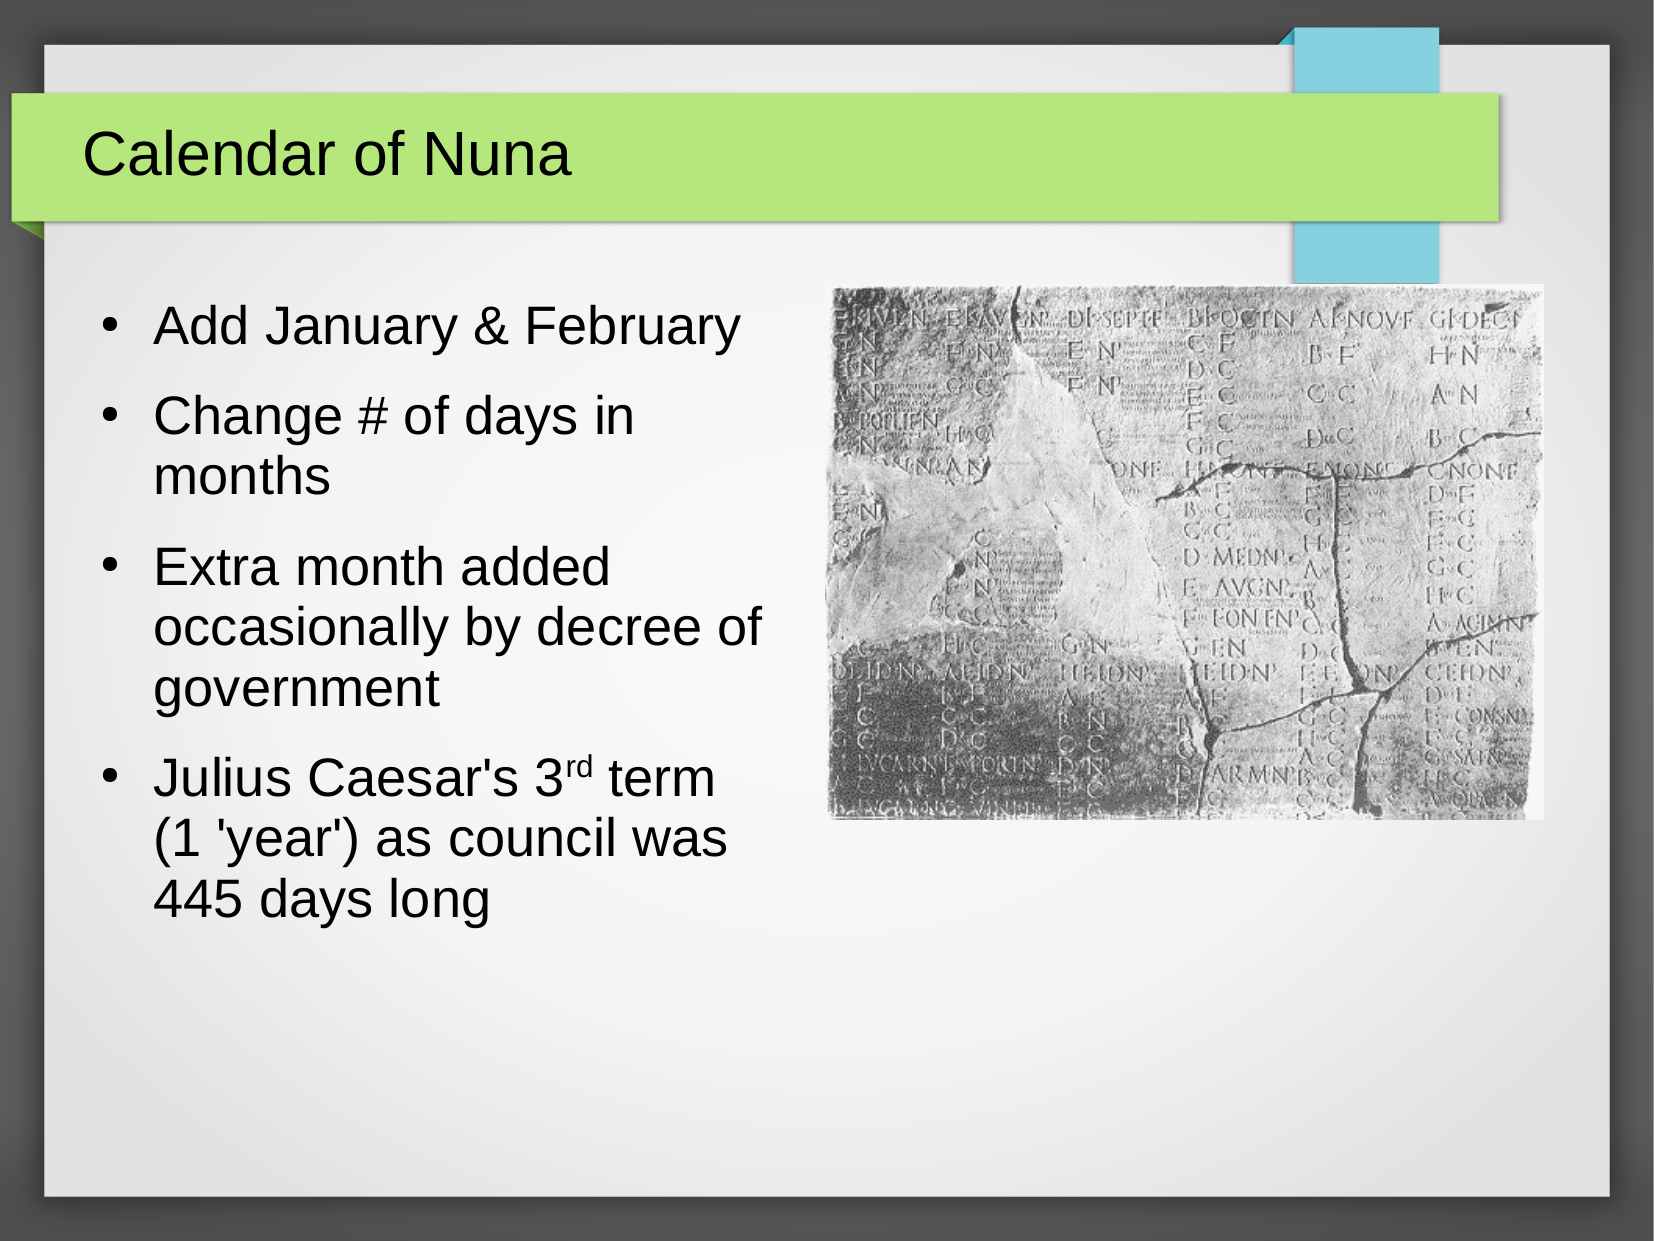

# Calendar of Nuna
Add January & February
Change # of days in months
Extra month added occasionally by decree of government
Julius Caesar's 3rd term (1 'year') as council was 445 days long